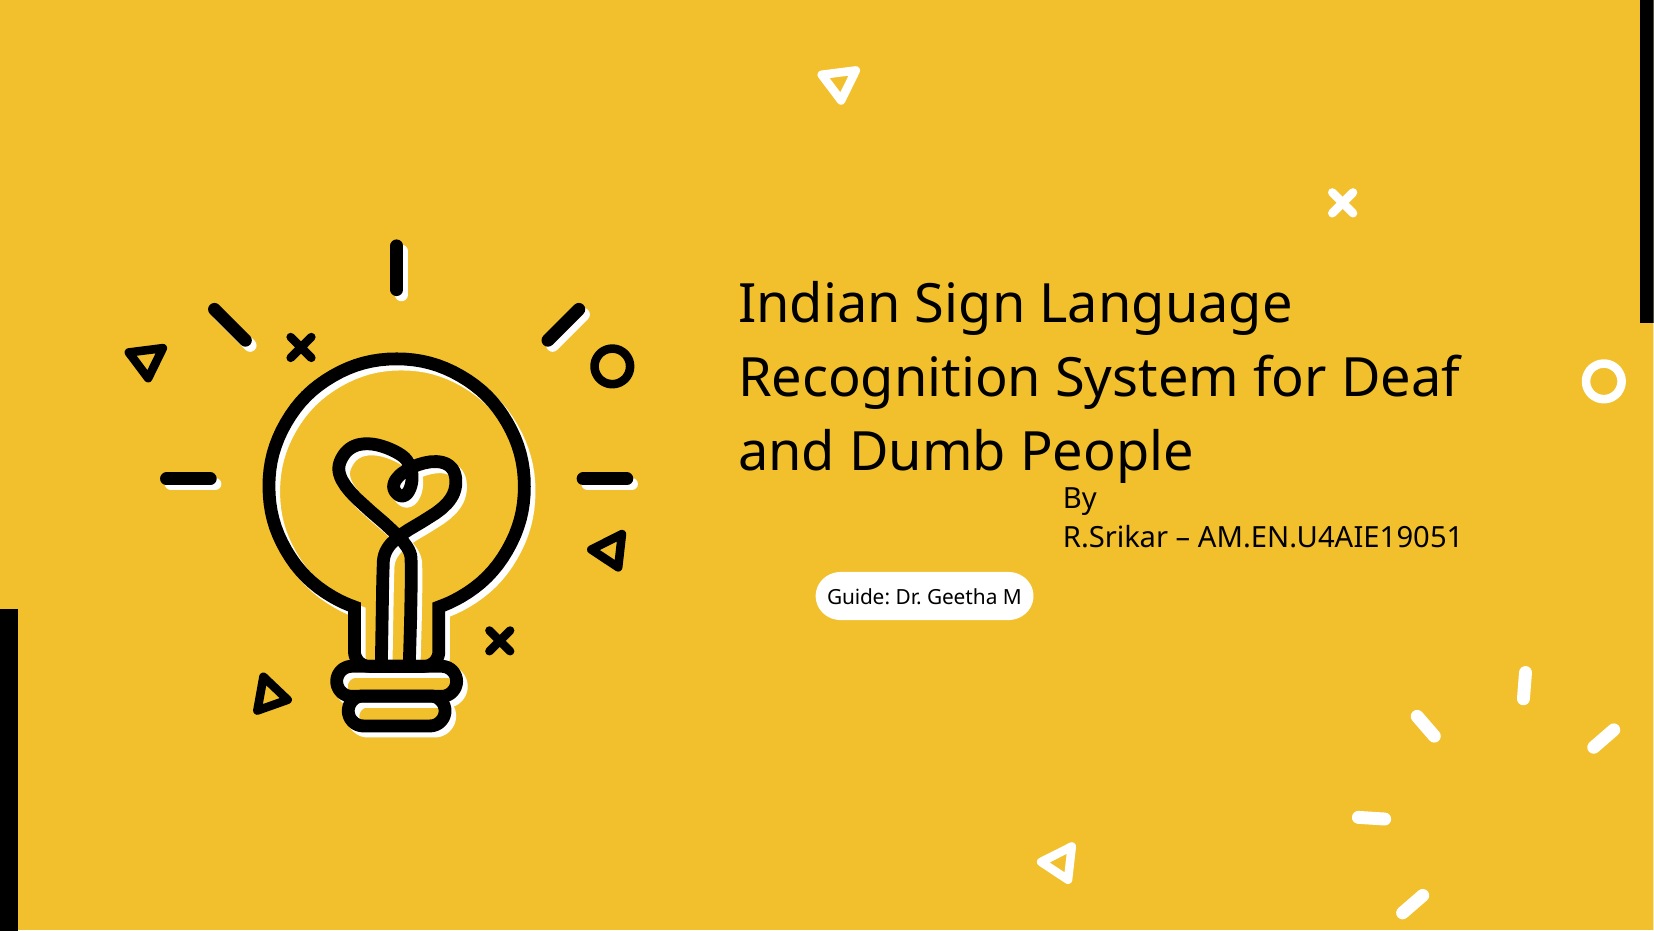

# Indian Sign Language Recognition System for Deaf and Dumb People
By
R.Srikar – AM.EN.U4AIE19051
Guide: Dr. Geetha M